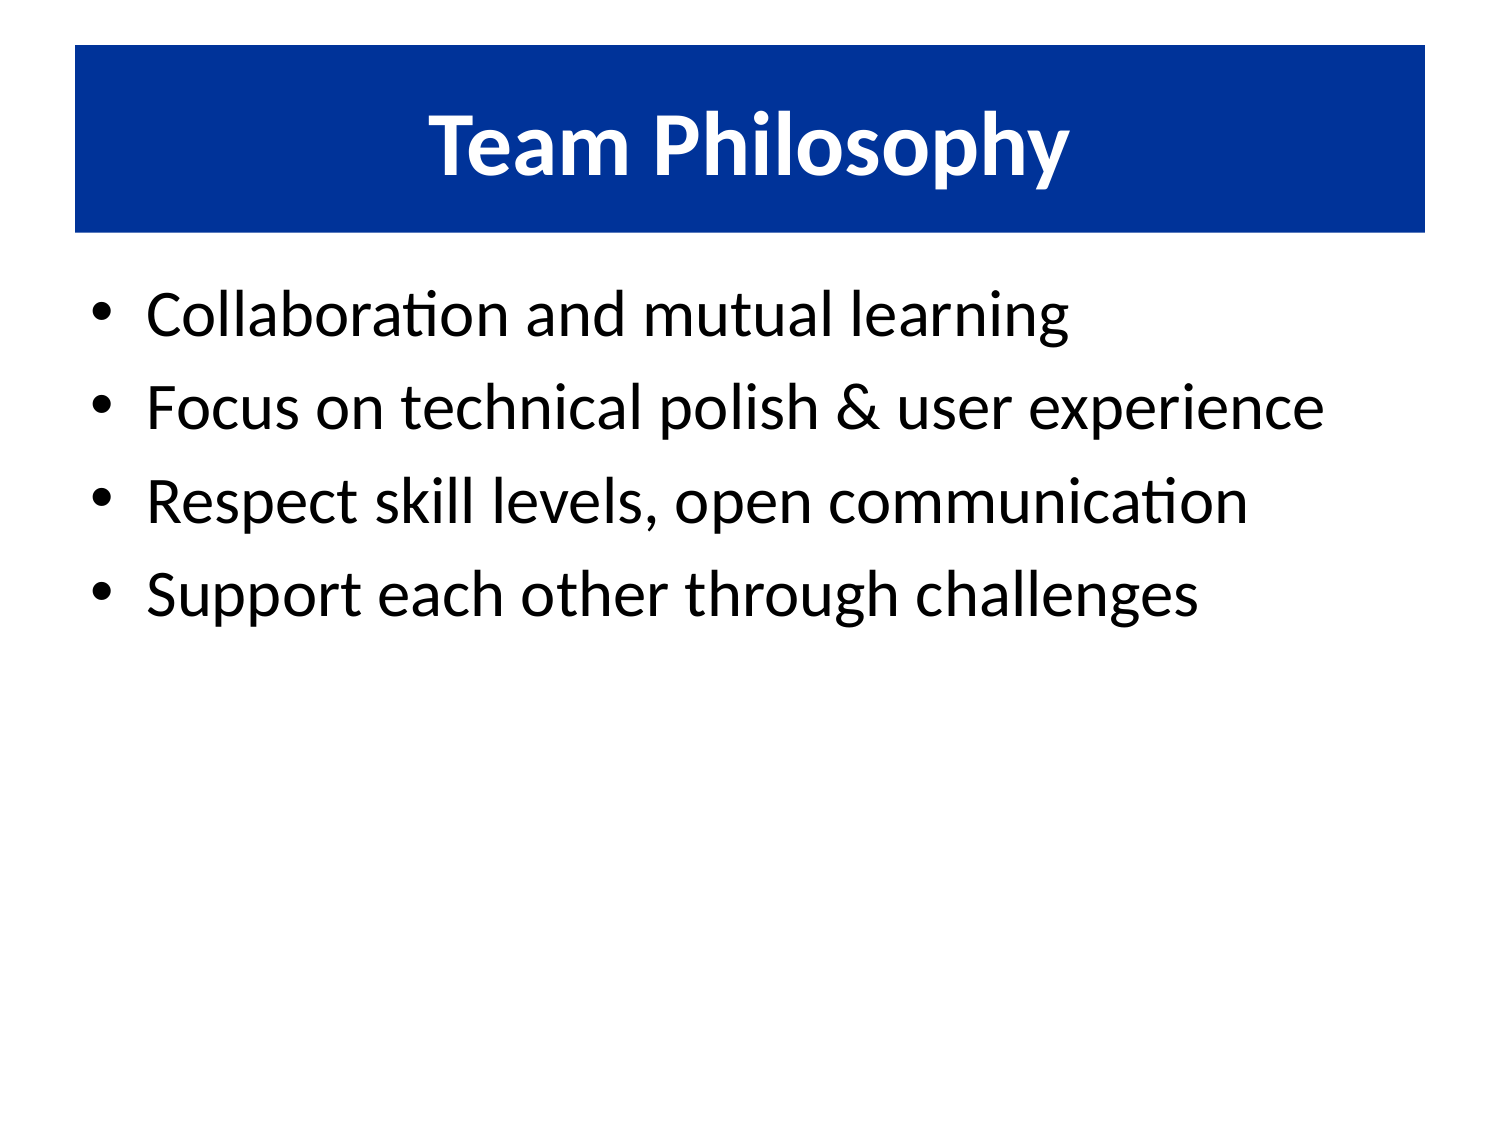

# Team Philosophy
Collaboration and mutual learning
Focus on technical polish & user experience
Respect skill levels, open communication
Support each other through challenges